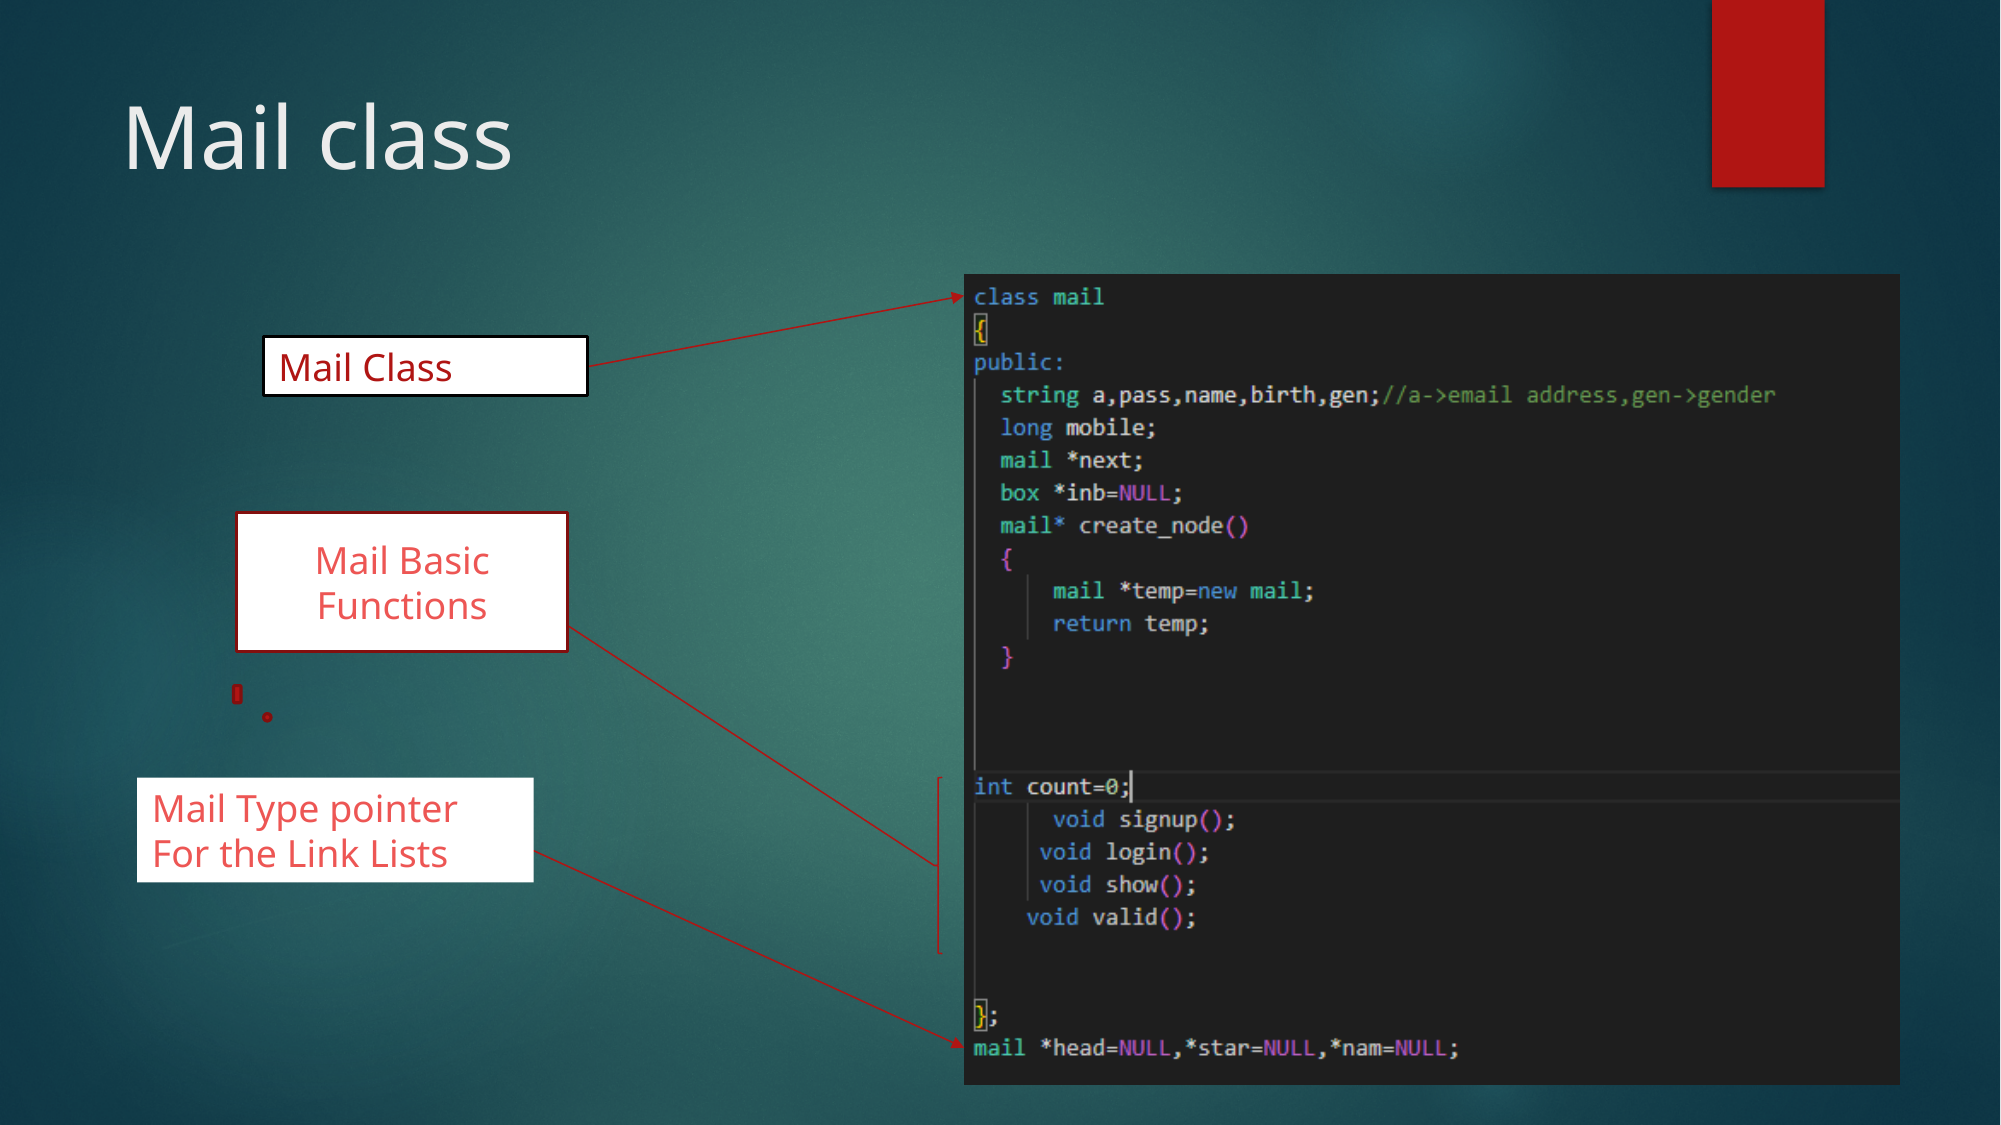

# Mail class
Mail Class
Mail Basic Functions
Mail Type pointer For the Link Lists